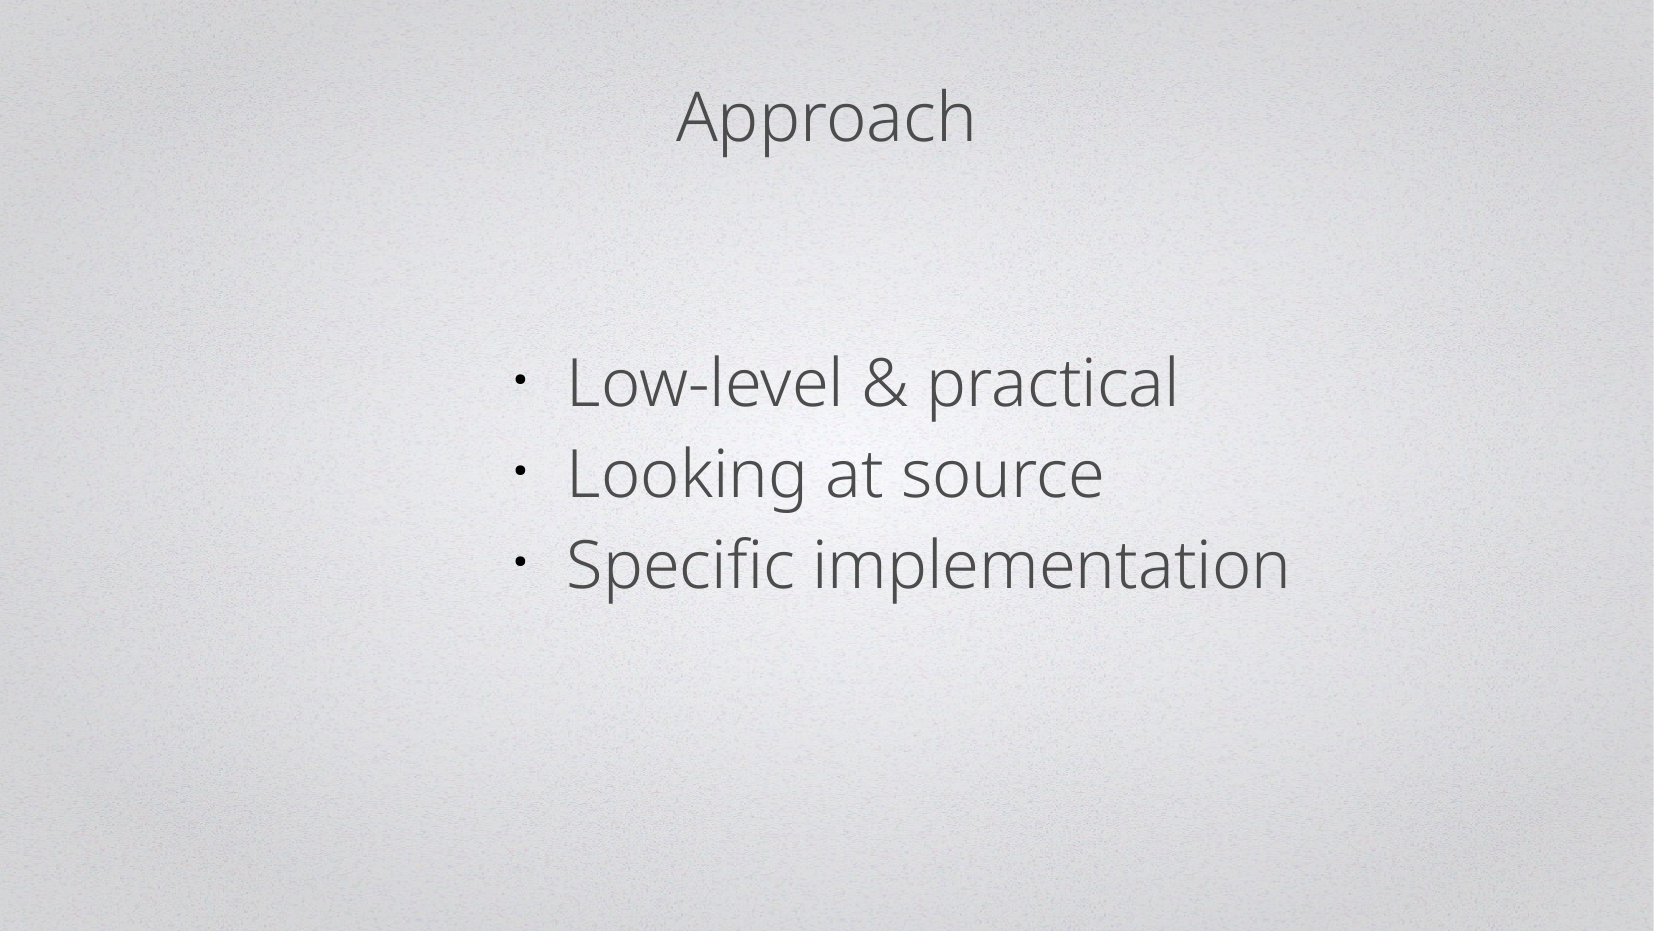

# Approach
Low-level & practical
Looking at source
Specific implementation